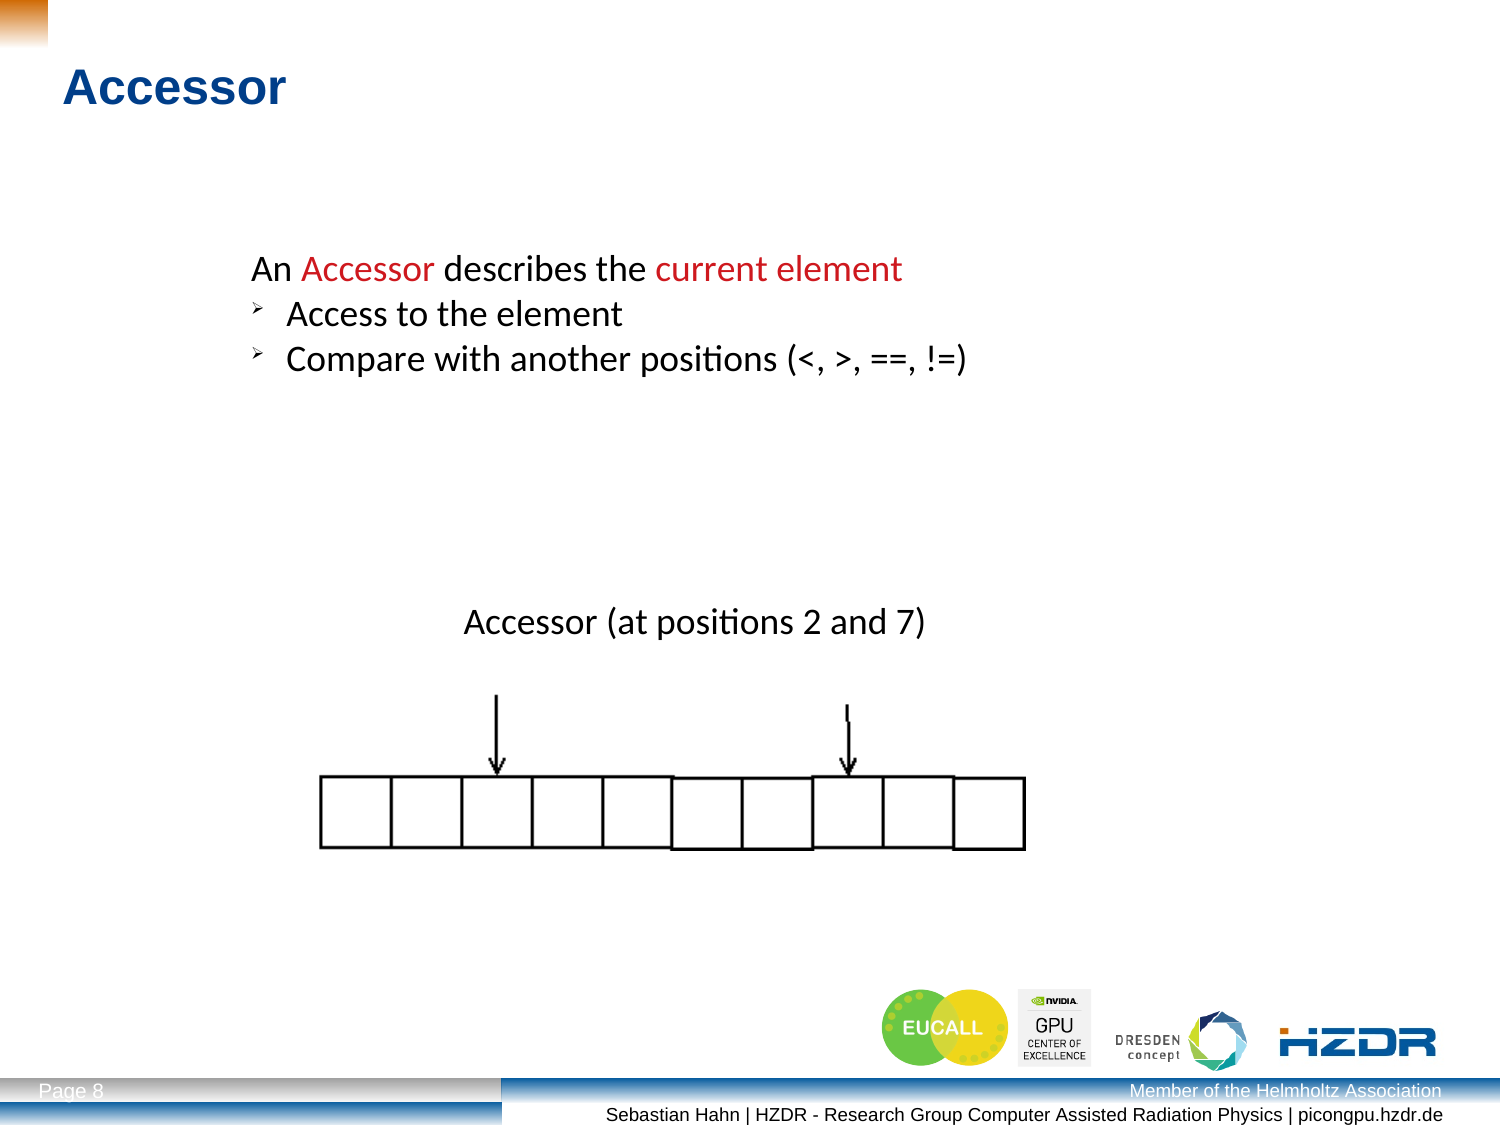

# Accessor
An Accessor describes the current element
Access to the element
Compare with another positions (<, >, ==, !=)
Accessor (at positions 2 and 7)